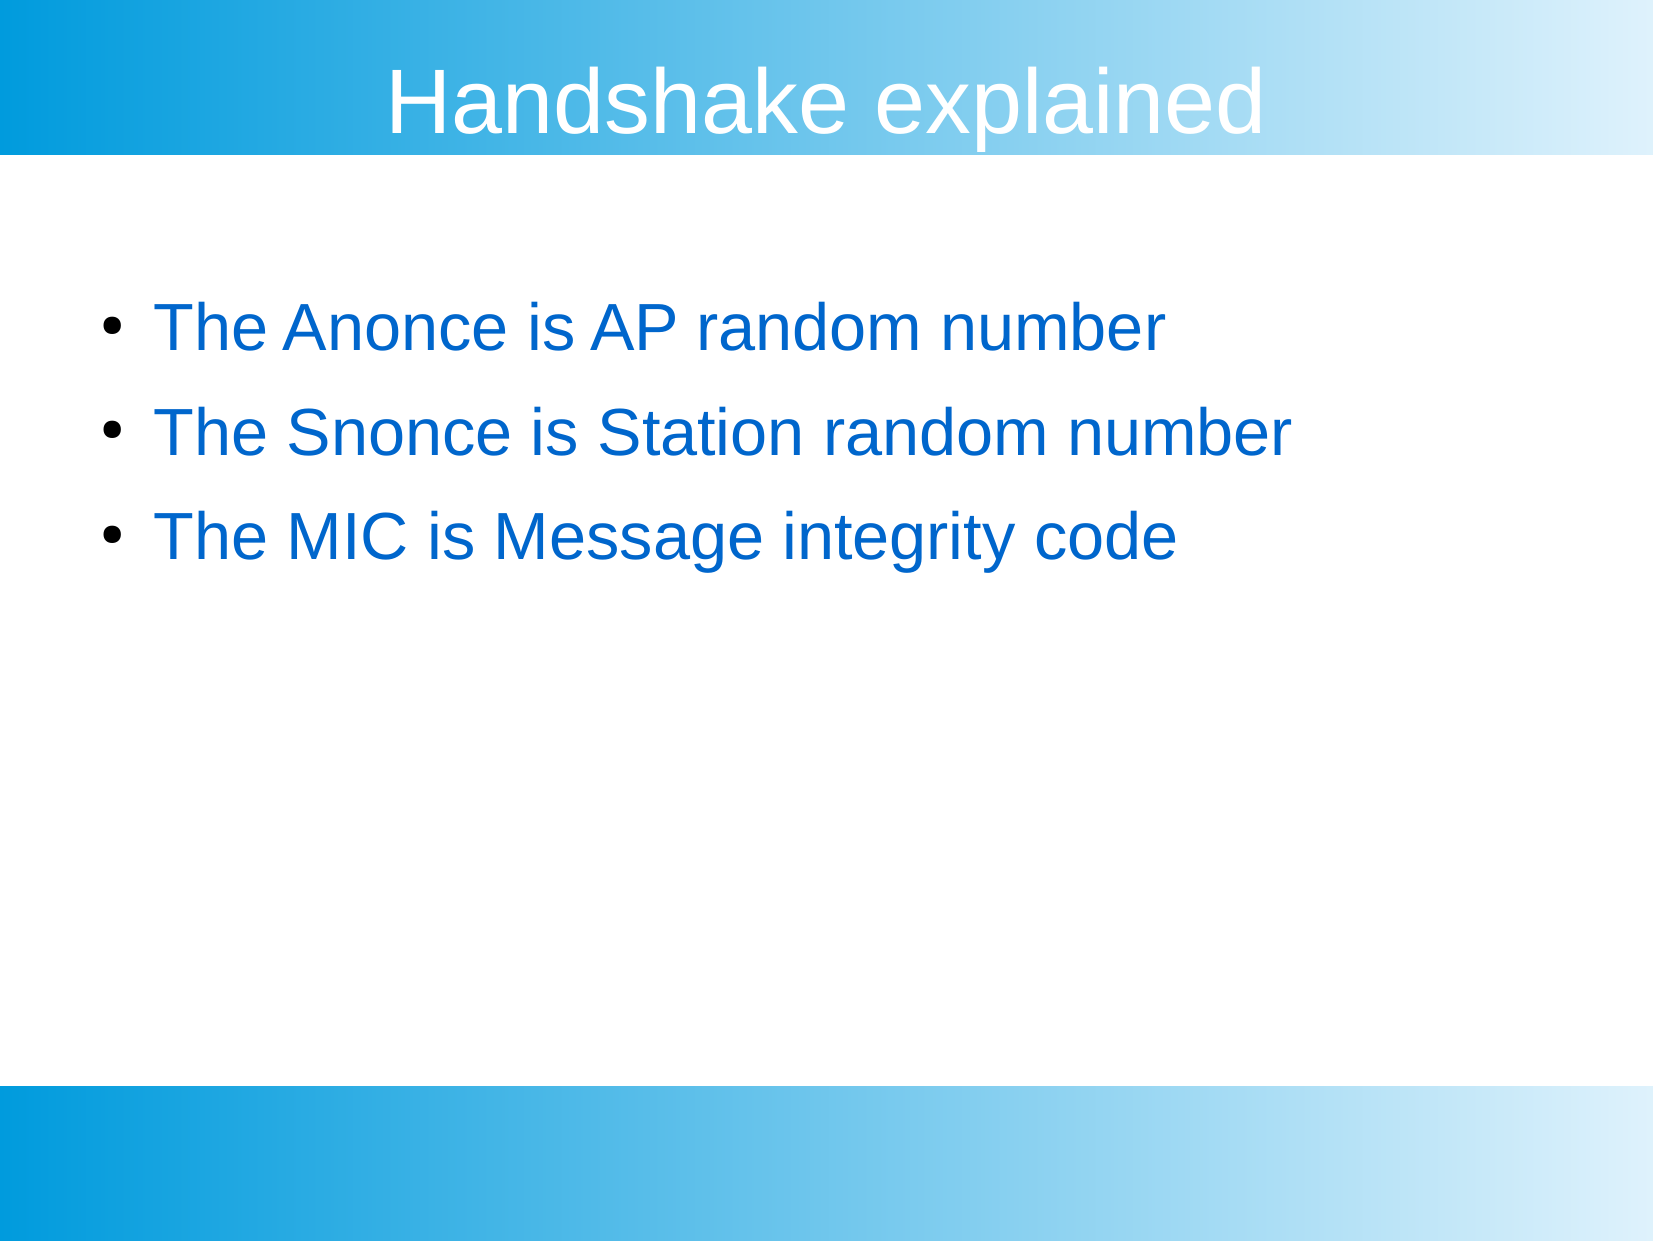

# Handshake explained
The Anonce is AP random number
The Snonce is Station random number
The MIC is Message integrity code